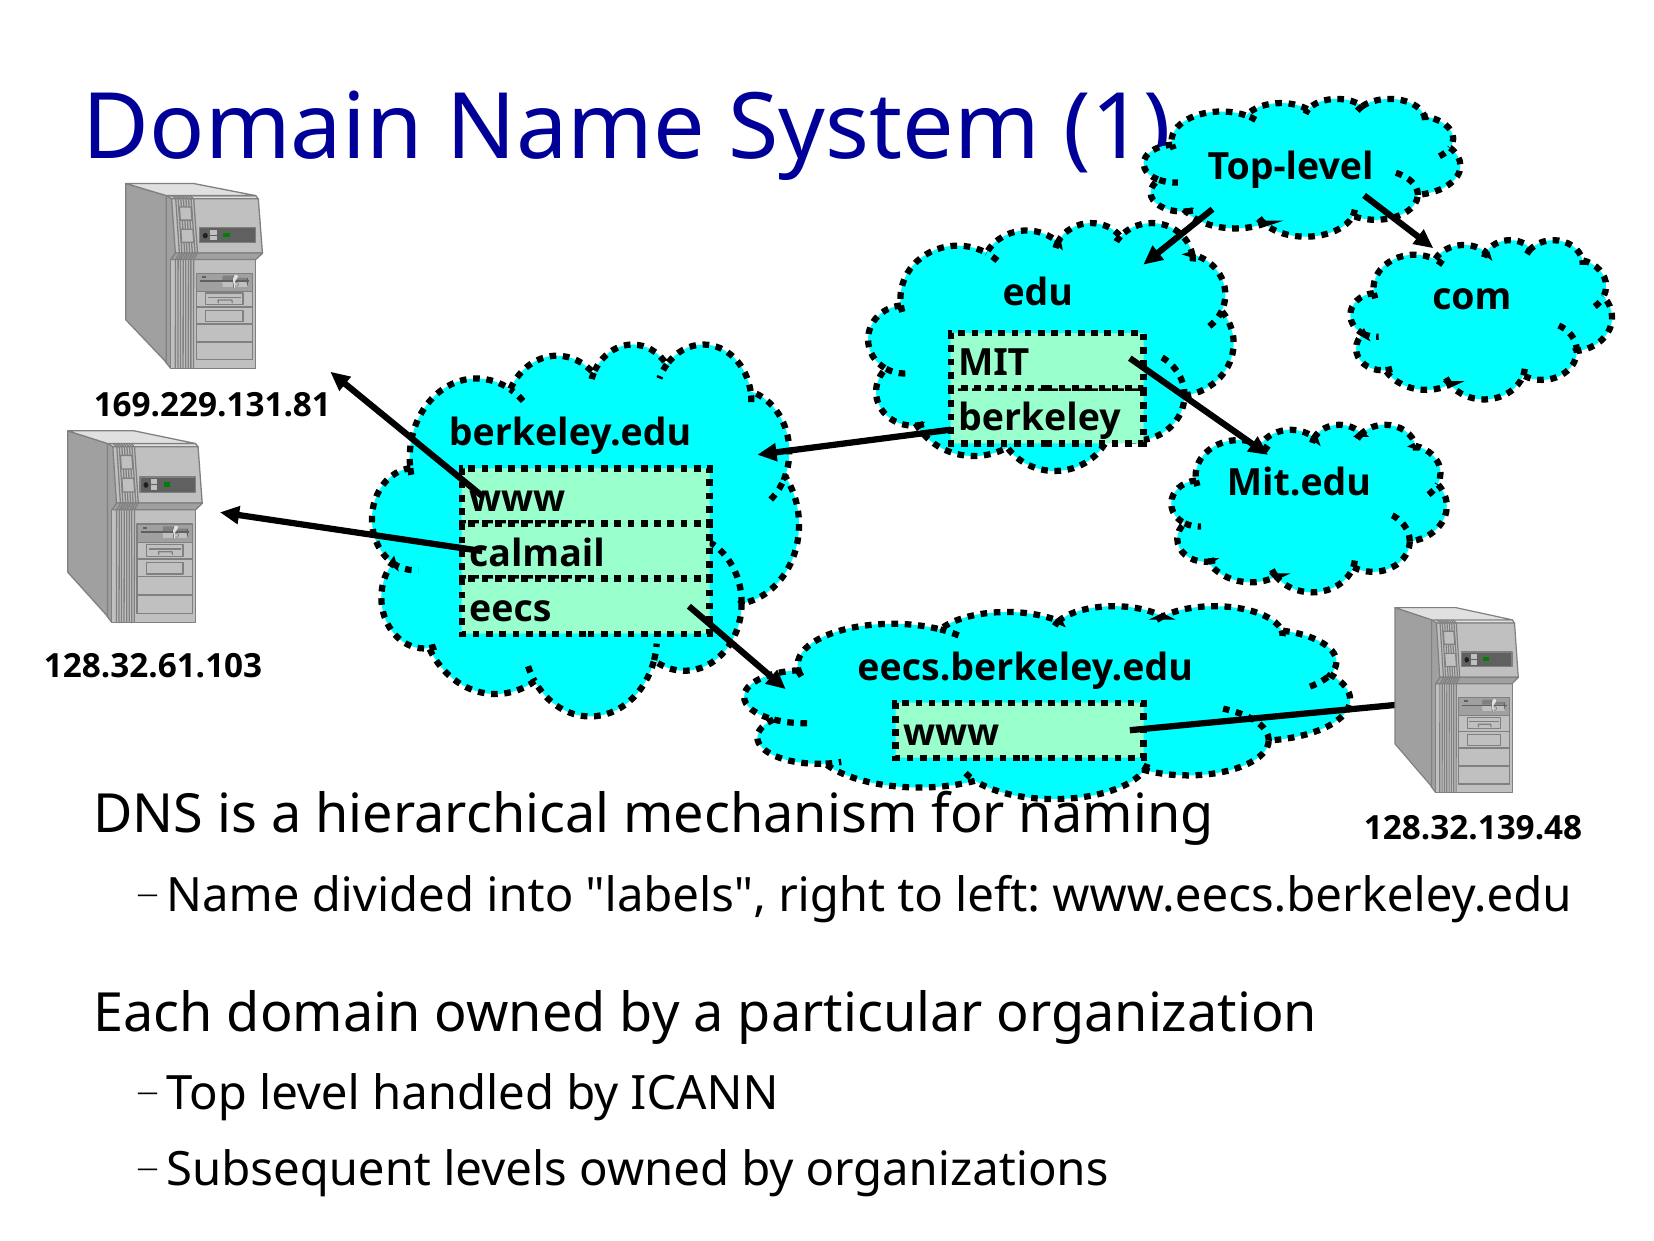

# Domain Name System (1)
Top-level
edu
com
MIT
berkeley.edu
169.229.131.81
berkeley
Mit.edu
www
calmail
eecs
eecs.berkeley.edu
www
128.32.61.103
DNS is a hierarchical mechanism for naming
Name divided into "labels", right to left: www.eecs.berkeley.edu
Each domain owned by a particular organization
Top level handled by ICANN
Subsequent levels owned by organizations
128.32.139.48